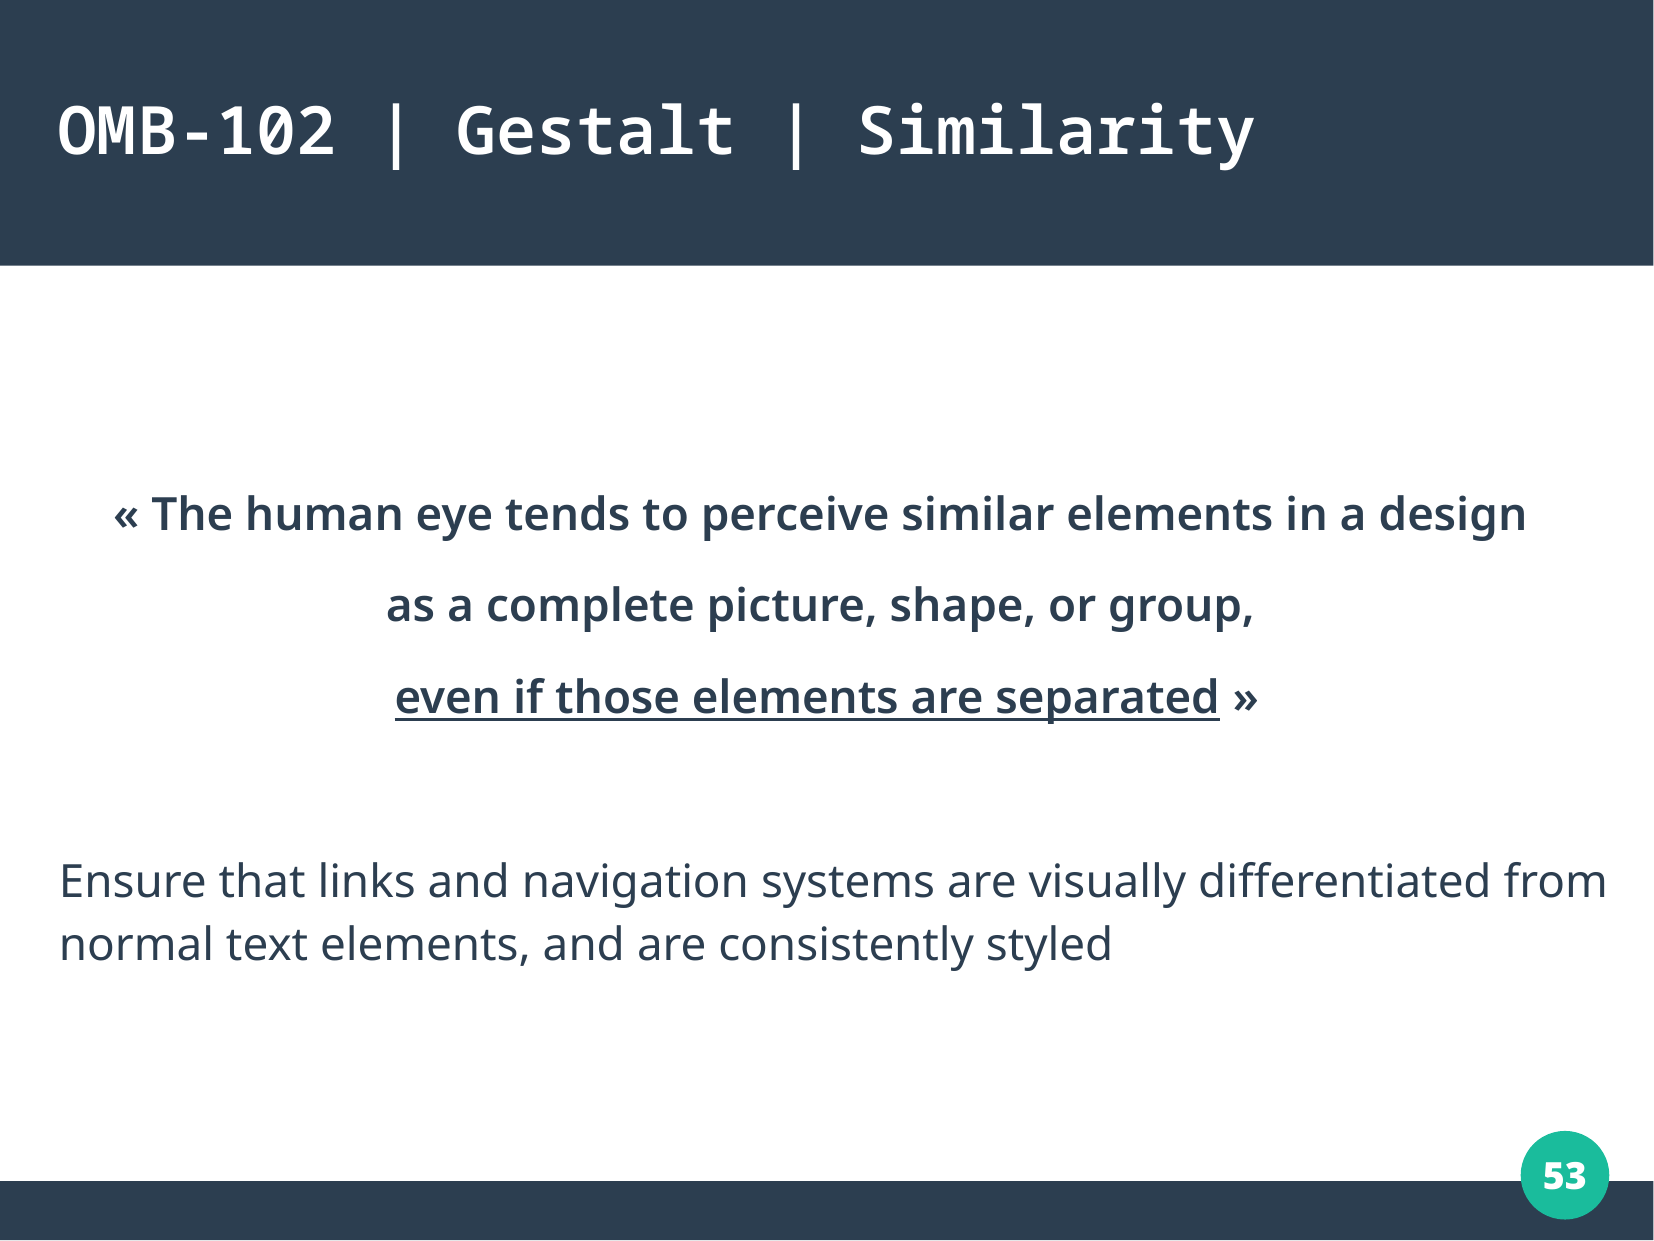

OMB-102 | Gestalt | Similarity
# « The human eye tends to perceive similar elements in a design
as a complete picture, shape, or group,
even if those elements are separated »
Ensure that links and navigation systems are visually differentiated from normal text elements, and are consistently styled
53